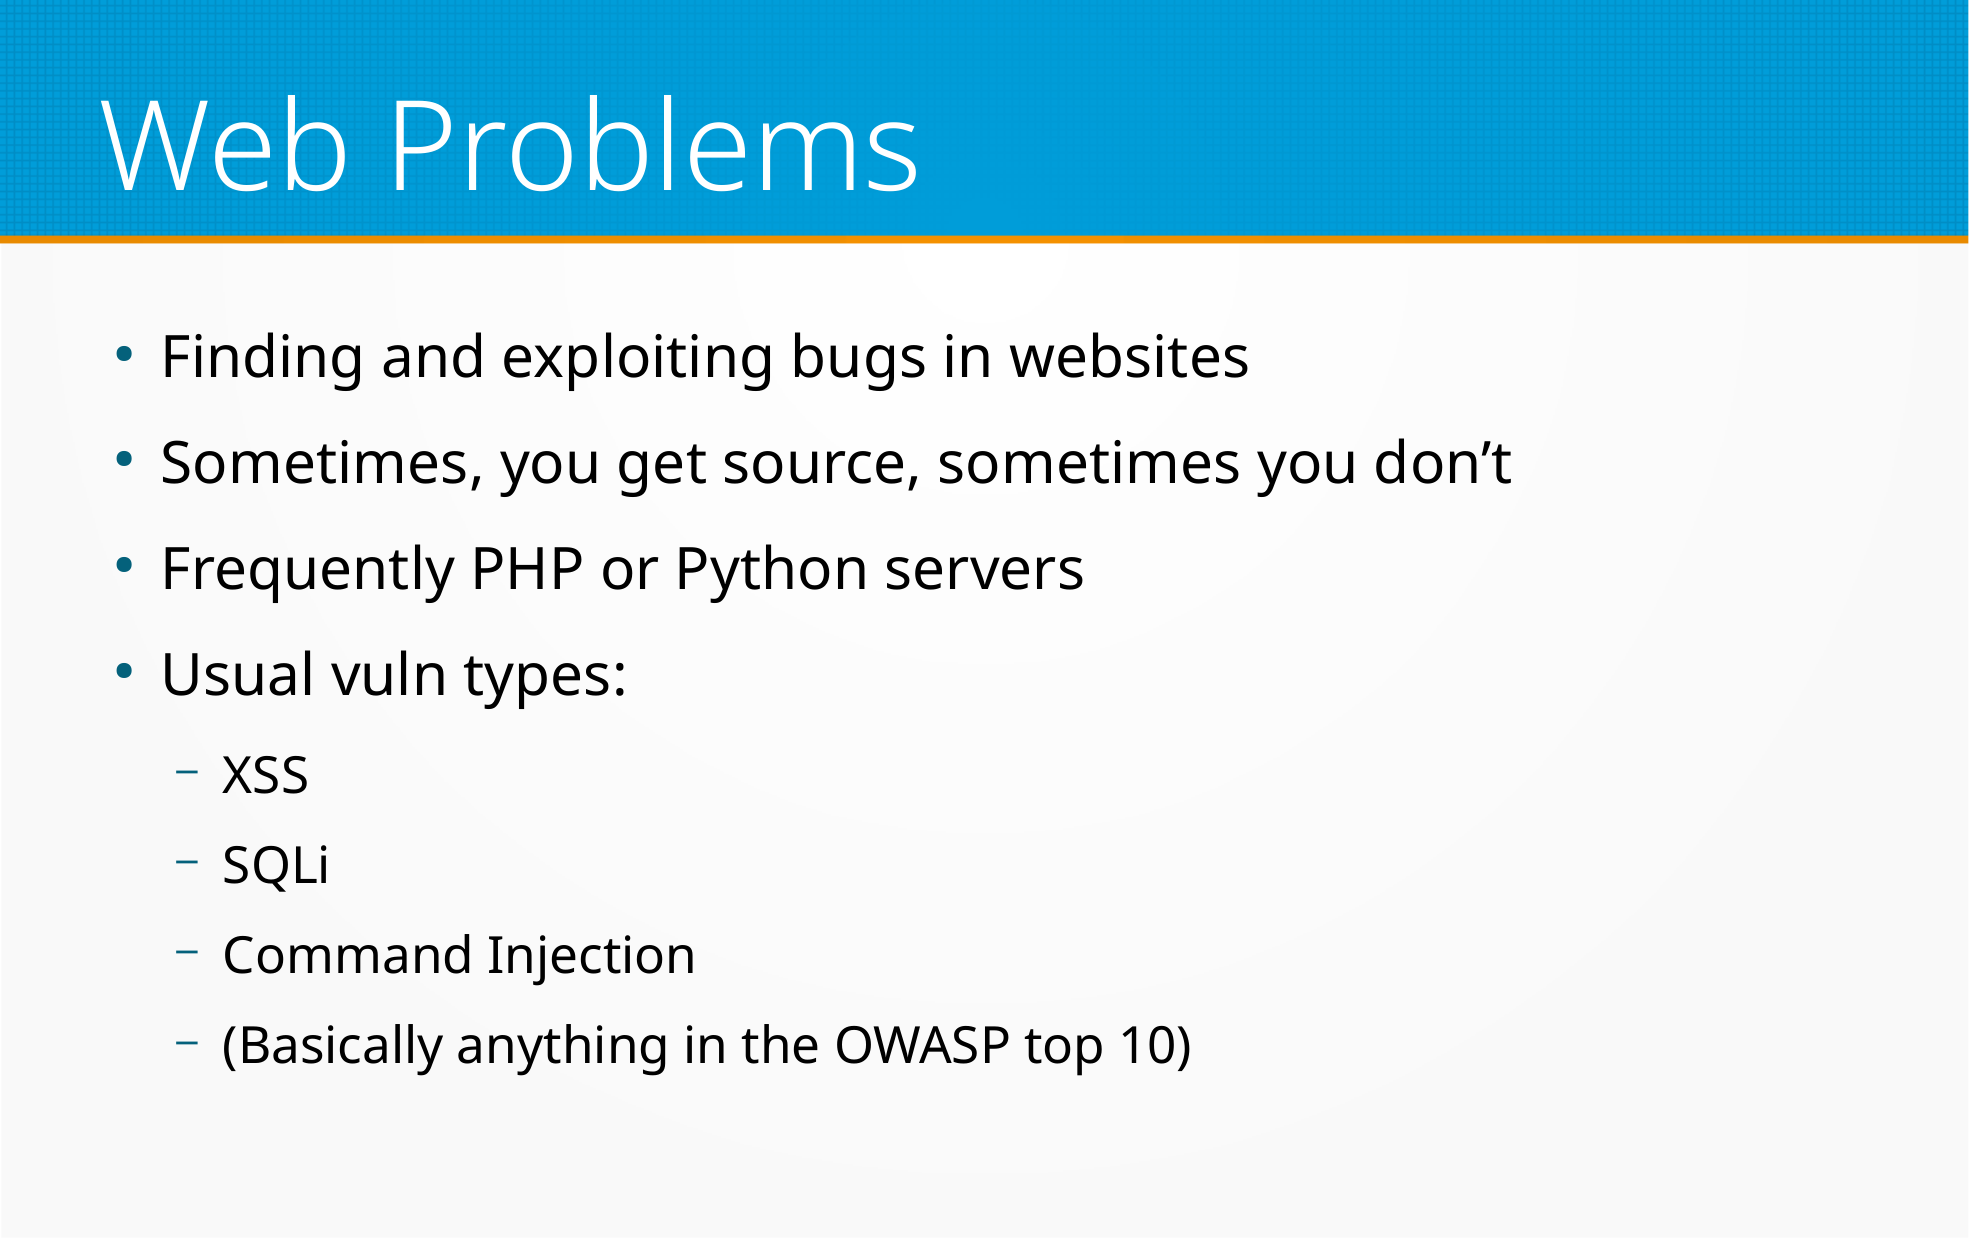

# Web Problems
Finding and exploiting bugs in websites
Sometimes, you get source, sometimes you don’t
Frequently PHP or Python servers
Usual vuln types:
XSS
SQLi
Command Injection
(Basically anything in the OWASP top 10)